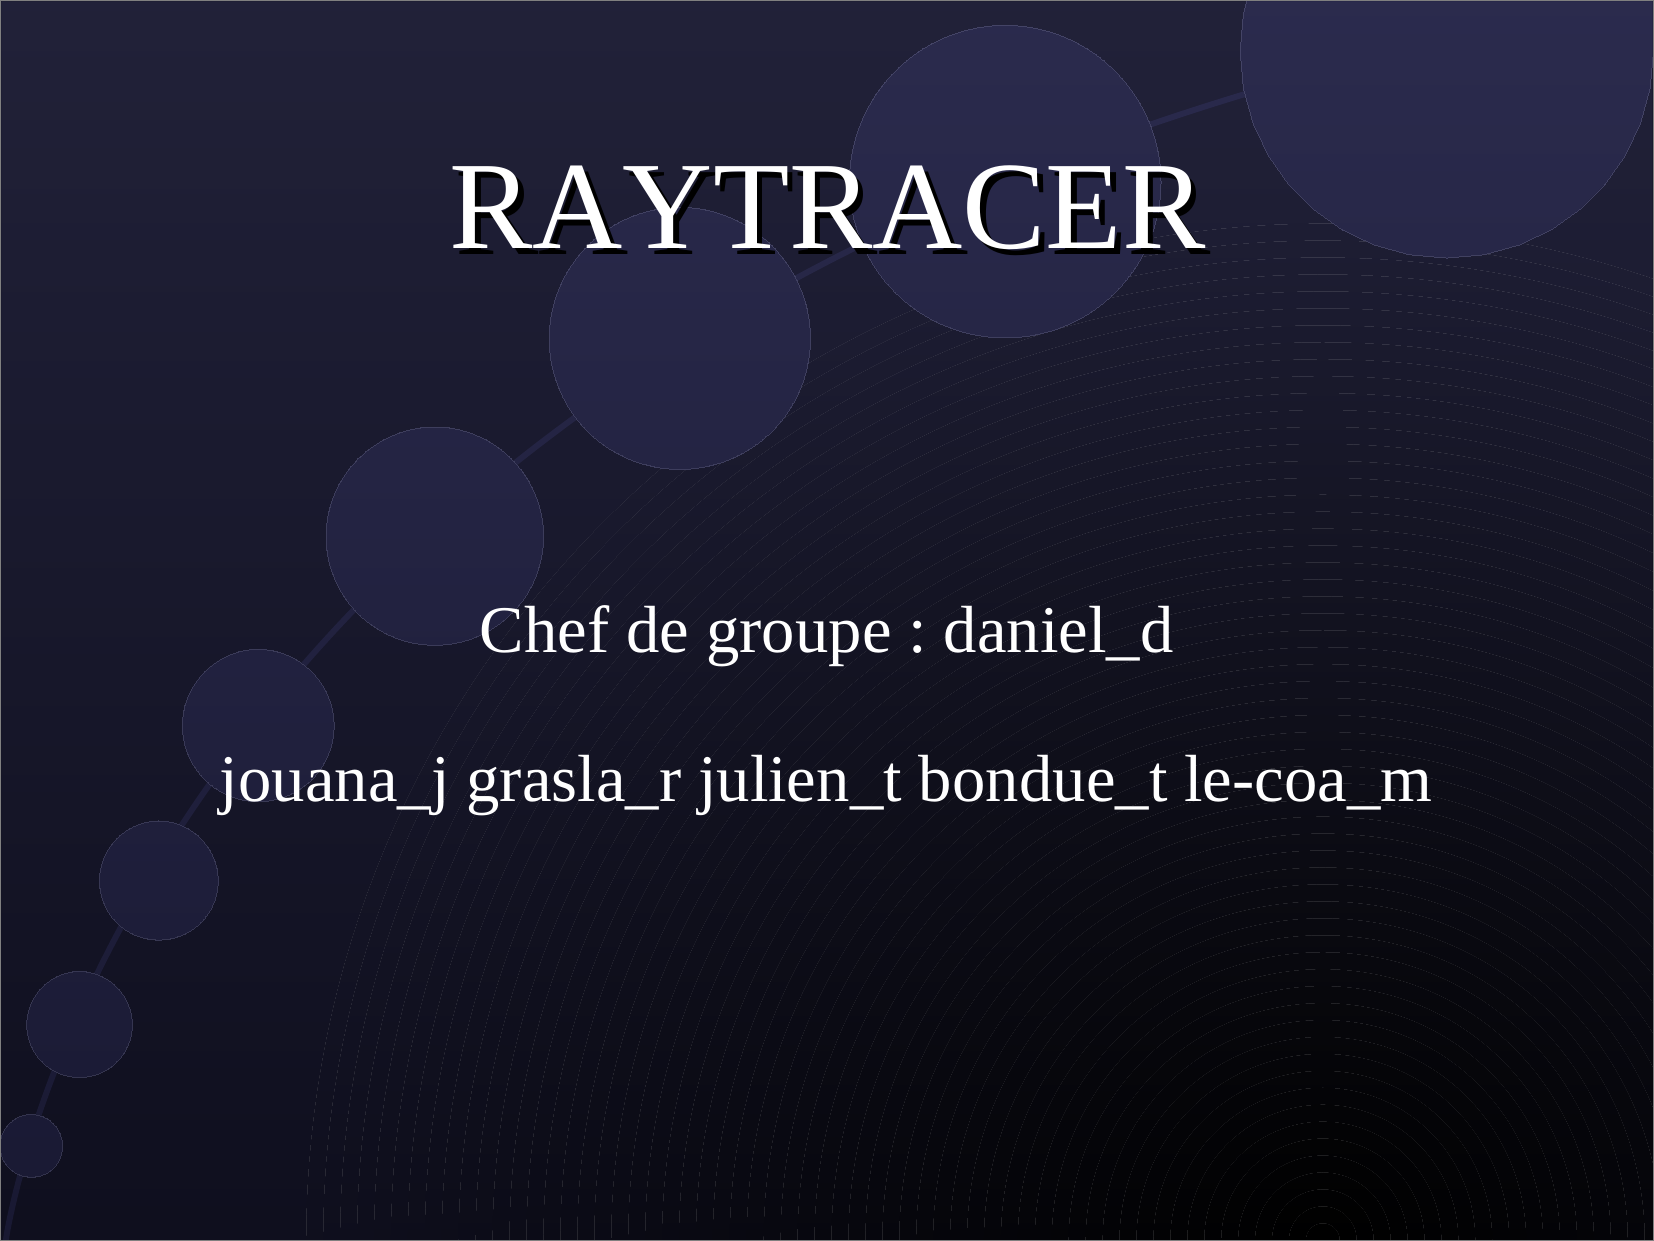

___________
| |
| RT |
|___________
# RAYTRACER
Chef de groupe : daniel_d
jouana_j grasla_r julien_t bondue_t le-coa_m